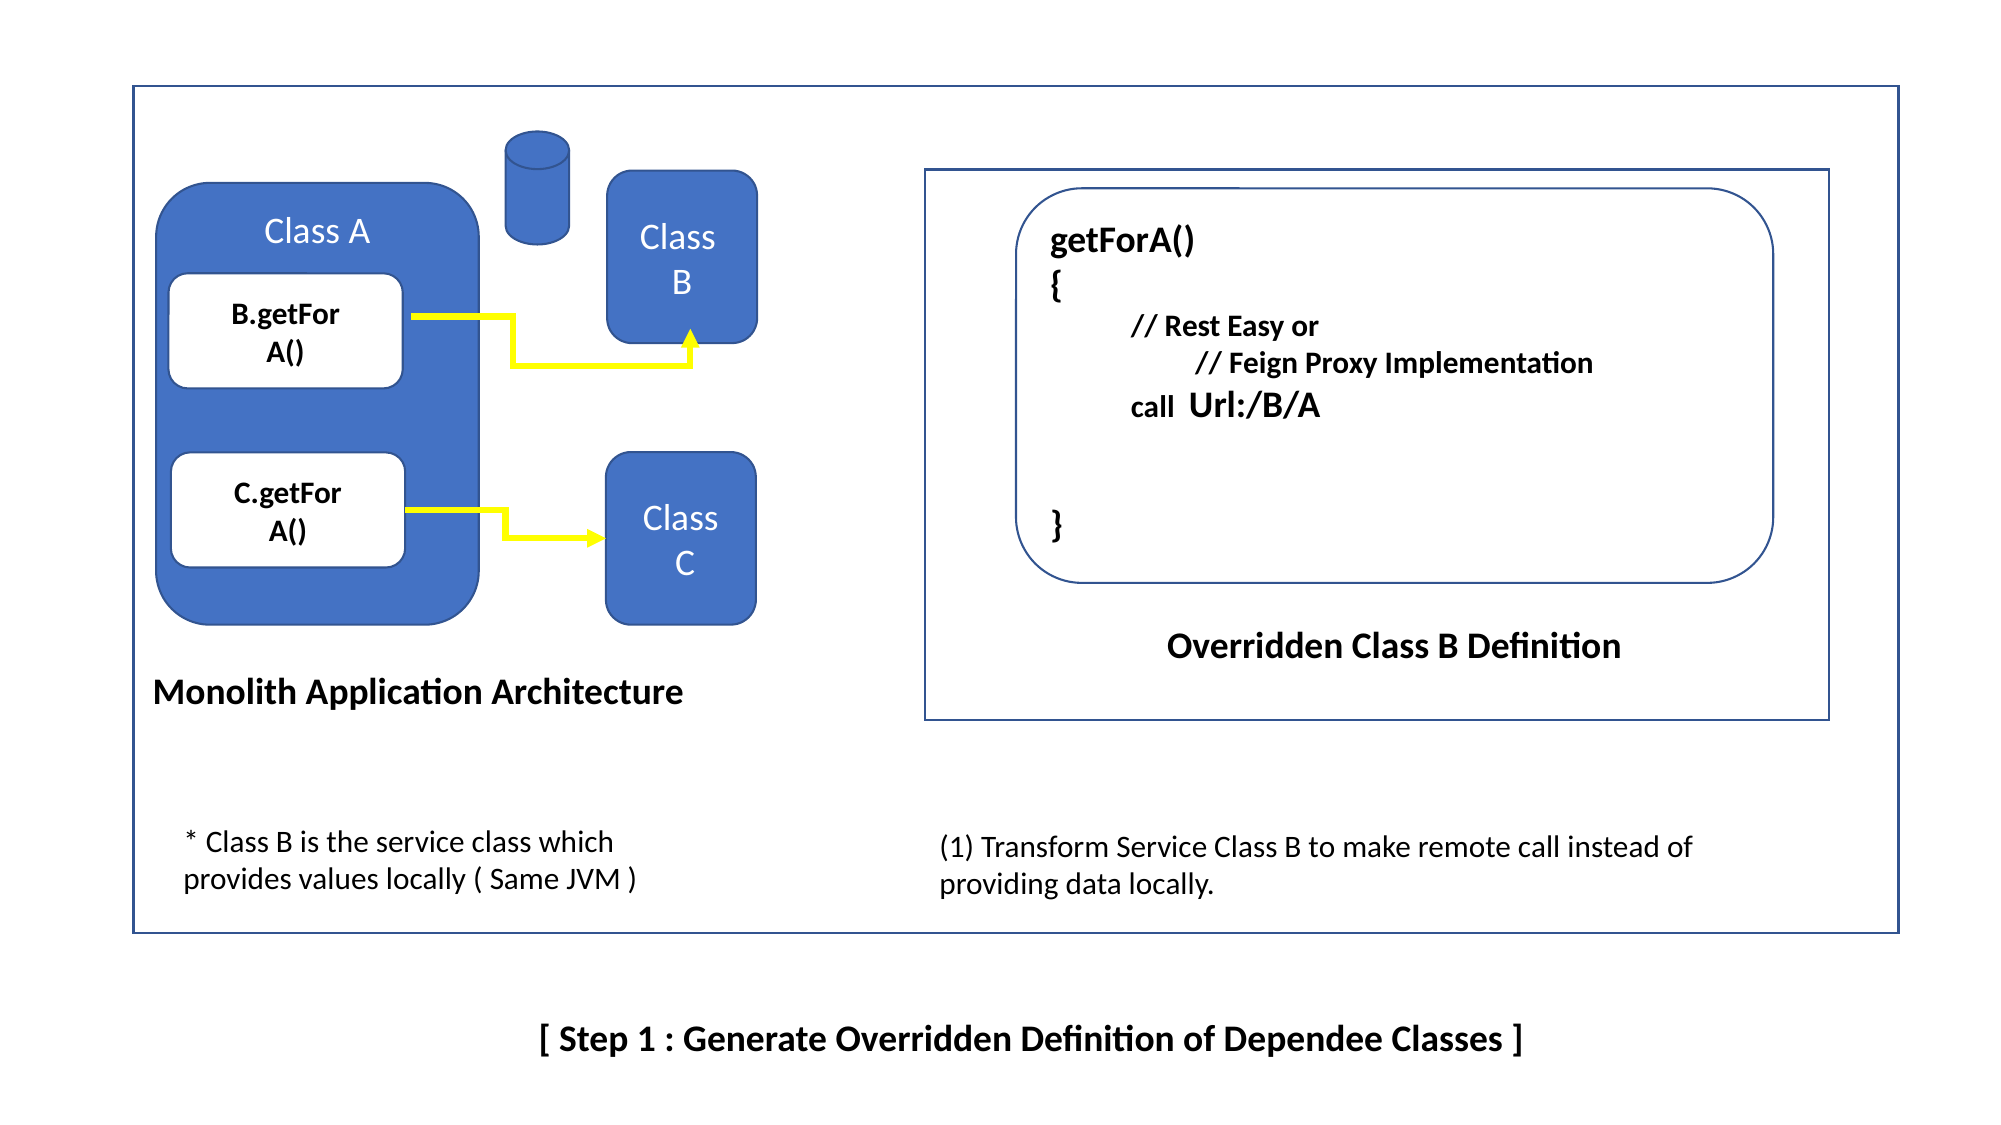

Monolith Application Architecture
Class
B
Class A
getForA()
{
	 // Rest Easy or
// Feign Proxy Implementation
	 call Url:/B/A
}
B.getFor
A()
Class
 C
C.getFor
A()
Overridden Class B Definition
 Monolith Application Architecture
* Class B is the service class which provides values locally ( Same JVM )
(1) Transform Service Class B to make remote call instead of providing data locally.
[ Step 1 : Generate Overridden Definition of Dependee Classes ]